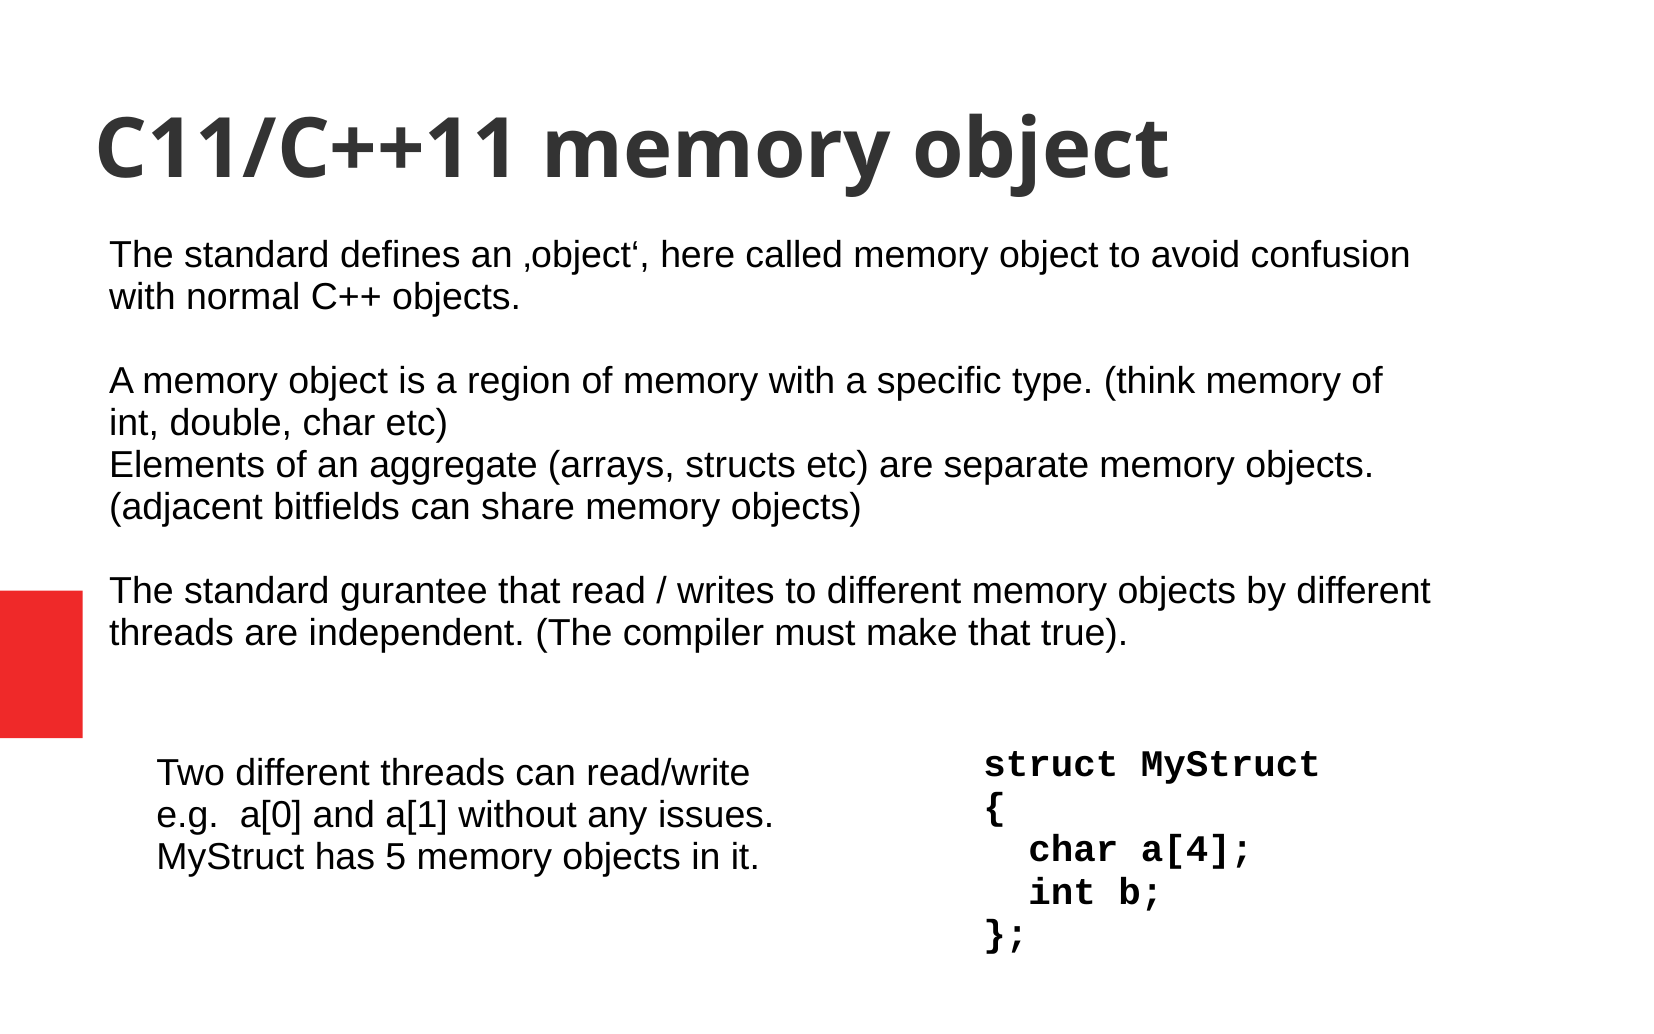

# C11/C++11 memory object
The standard defines an ‚object‘, here called memory object to avoid confusion with normal C++ objects.
A memory object is a region of memory with a specific type. (think memory of int, double, char etc)
Elements of an aggregate (arrays, structs etc) are separate memory objects. (adjacent bitfields can share memory objects)
The standard gurantee that read / writes to different memory objects by different threads are independent. (The compiler must make that true).
struct MyStruct
{
 char a[4];
 int b;
};
Two different threads can read/write e.g. a[0] and a[1] without any issues.
MyStruct has 5 memory objects in it.